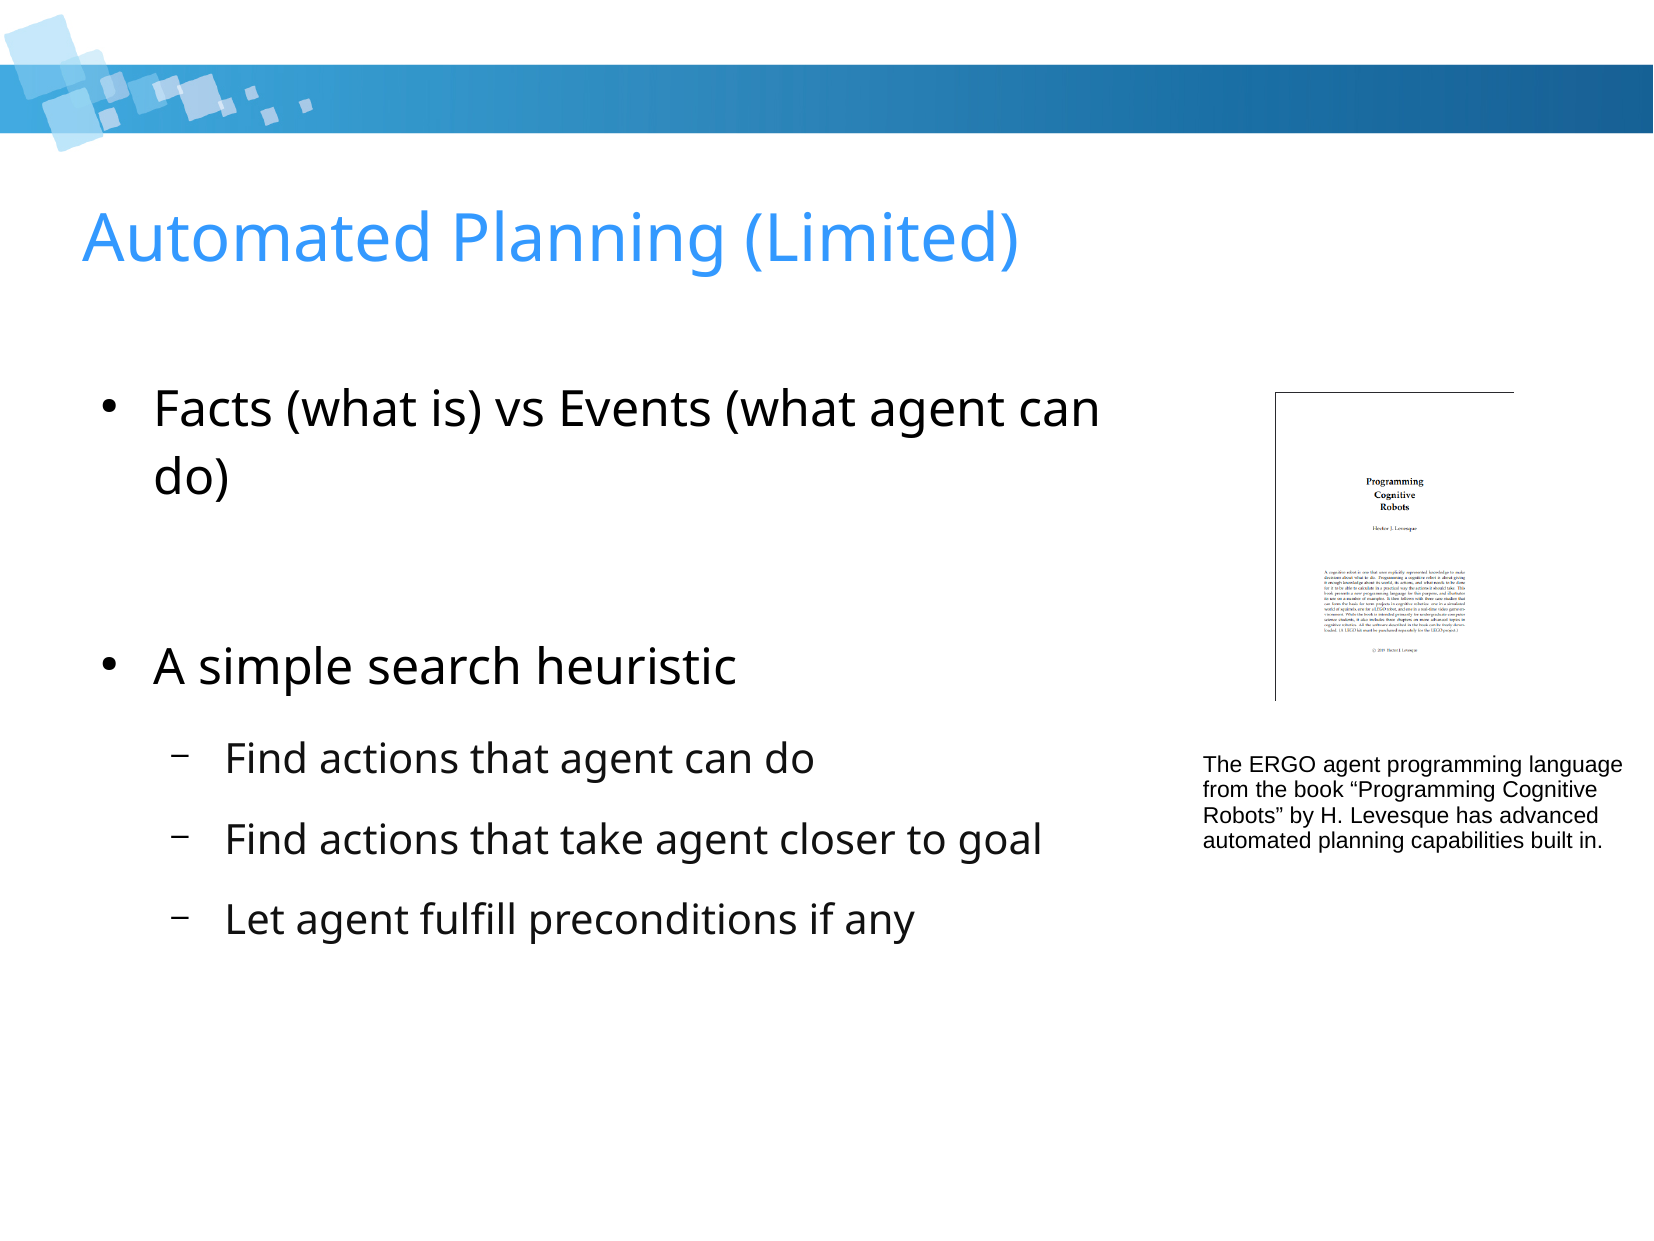

# Automated Planning (Limited)
Facts (what is) vs Events (what agent can do)
A simple search heuristic
Find actions that agent can do
Find actions that take agent closer to goal
Let agent fulfill preconditions if any
The ERGO agent programming language
from the book “Programming Cognitive
Robots” by H. Levesque has advanced
automated planning capabilities built in.